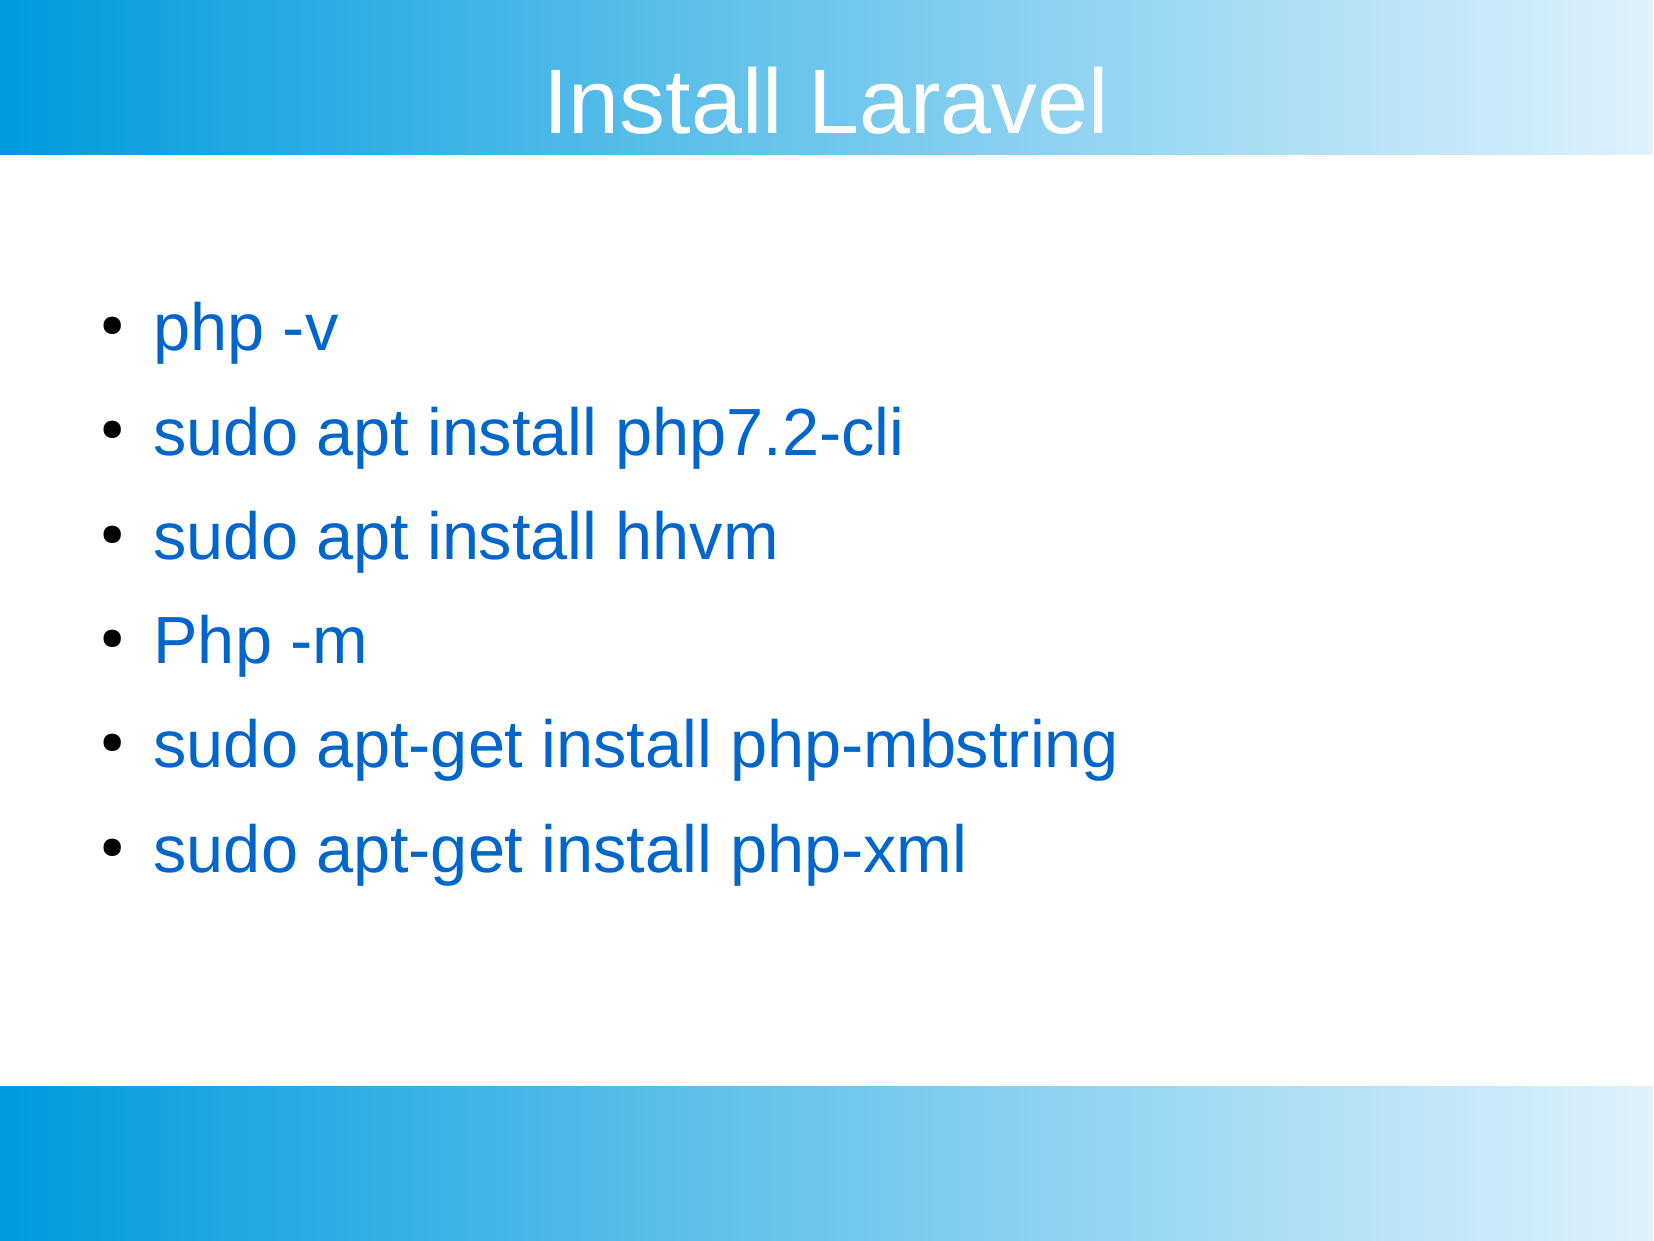

# Install Laravel
php -v
sudo apt install php7.2-cli
sudo apt install hhvm
Php -m
sudo apt-get install php-mbstring
sudo apt-get install php-xml